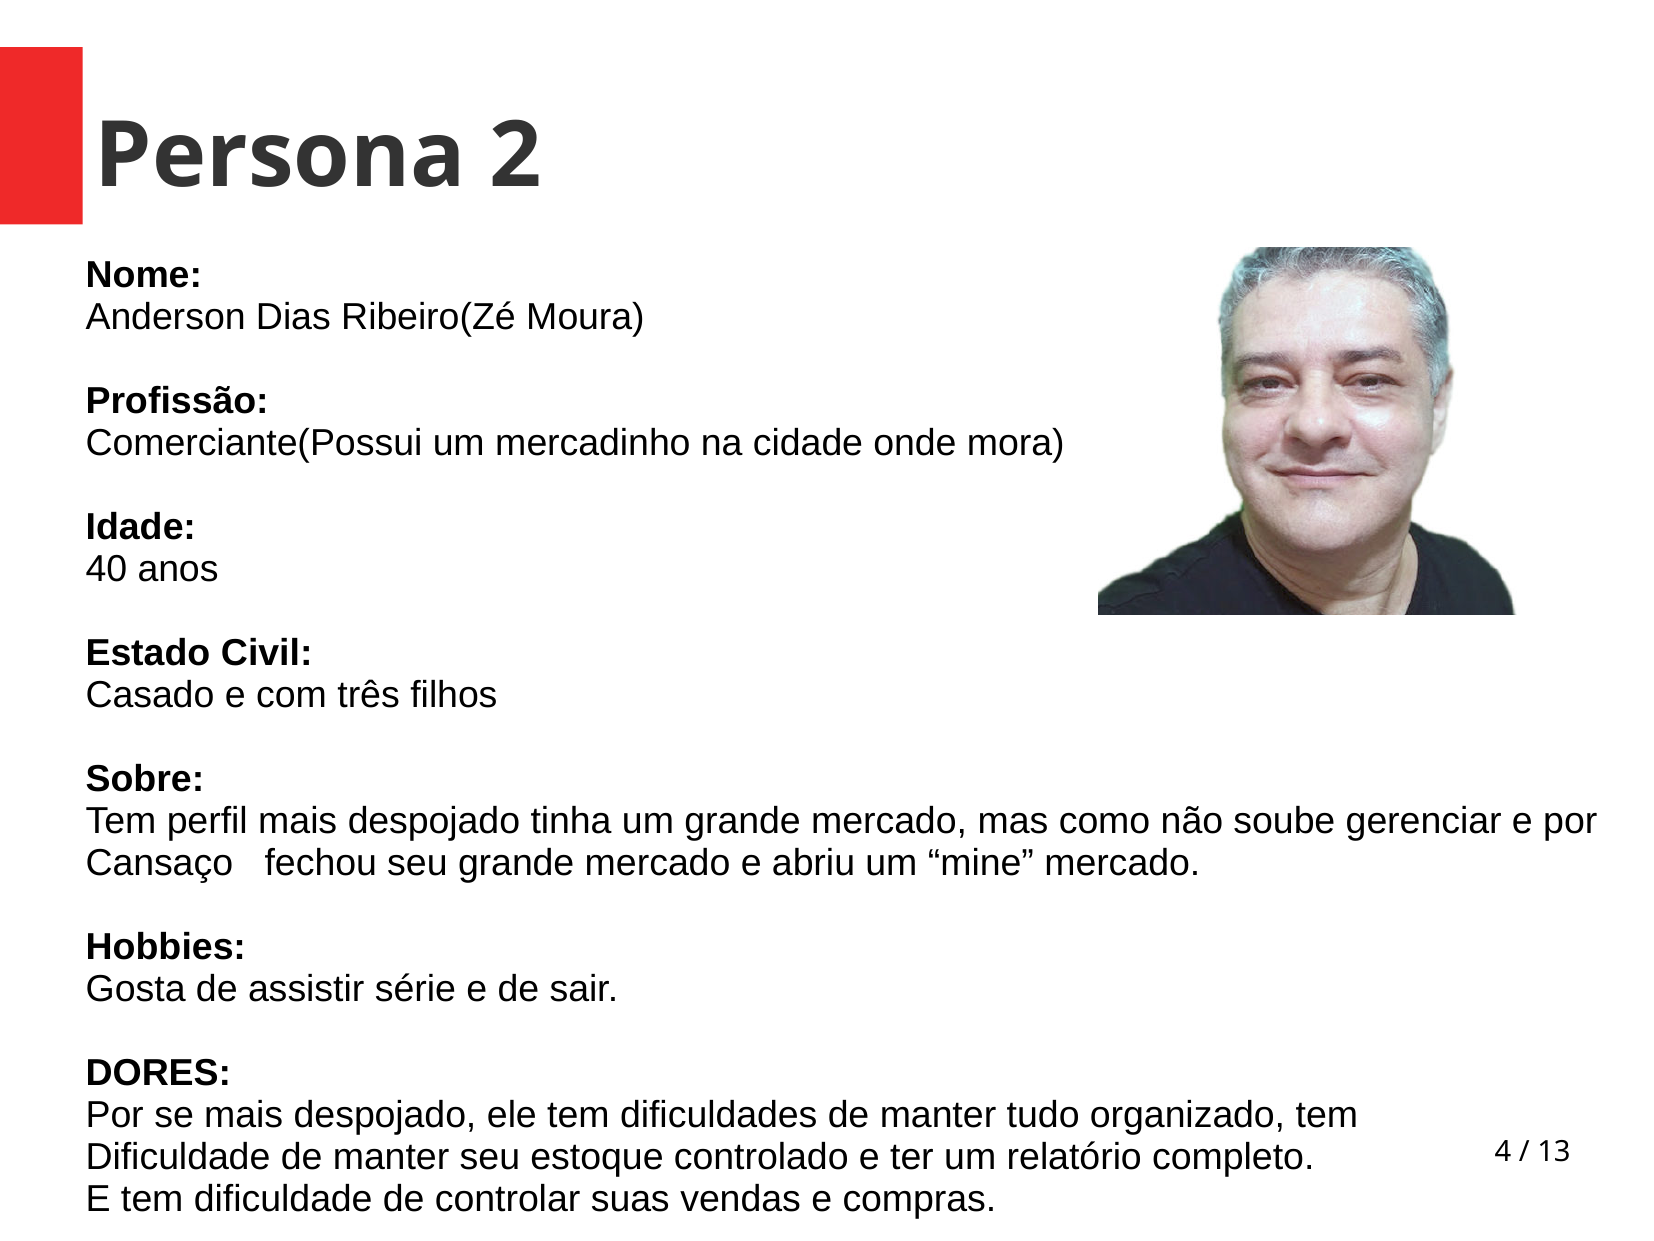

# Persona 2
Nome:
Anderson Dias Ribeiro(Zé Moura)
Profissão:
Comerciante(Possui um mercadinho na cidade onde mora)
Idade:
40 anos
Estado Civil:
Casado e com três filhos
Sobre:
Tem perfil mais despojado tinha um grande mercado, mas como não soube gerenciar e por
Cansaço fechou seu grande mercado e abriu um “mine” mercado.
Hobbies:
Gosta de assistir série e de sair.
DORES:
Por se mais despojado, ele tem dificuldades de manter tudo organizado, tem
Dificuldade de manter seu estoque controlado e ter um relatório completo.
E tem dificuldade de controlar suas vendas e compras.
4